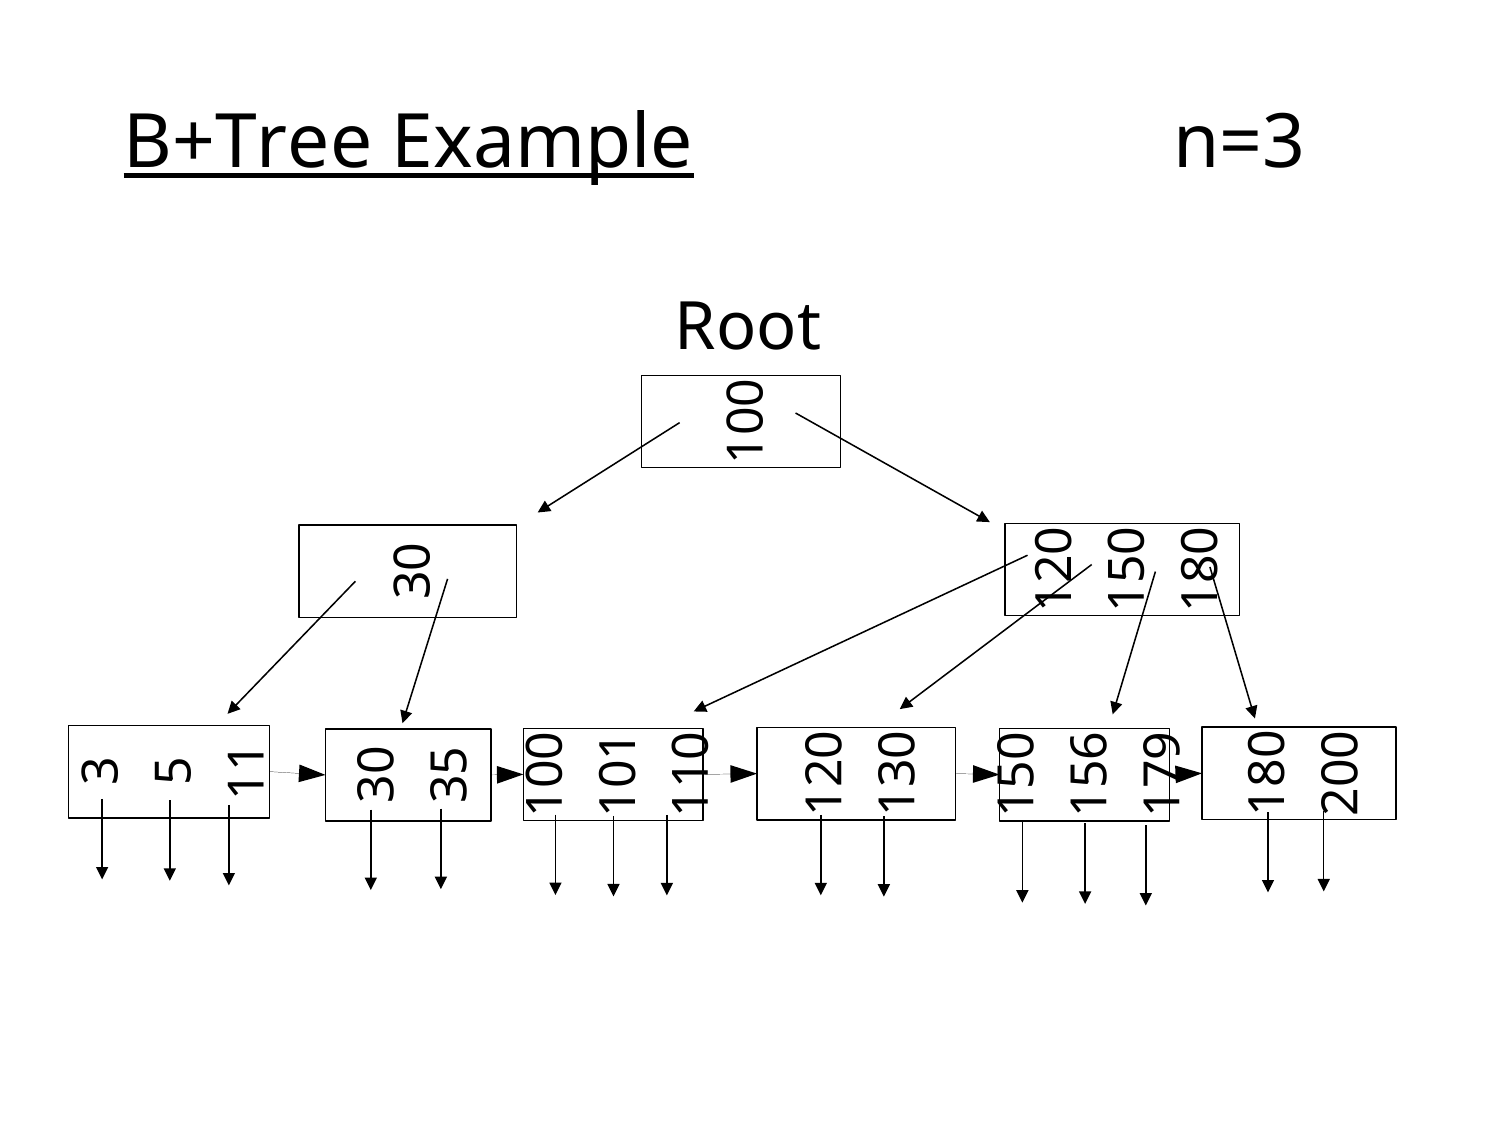

B+Tree Example				n=3
# Root
100
120
150
180
30
3
5
11
180
200
120
130
100
101
110
150
156
179
30
35